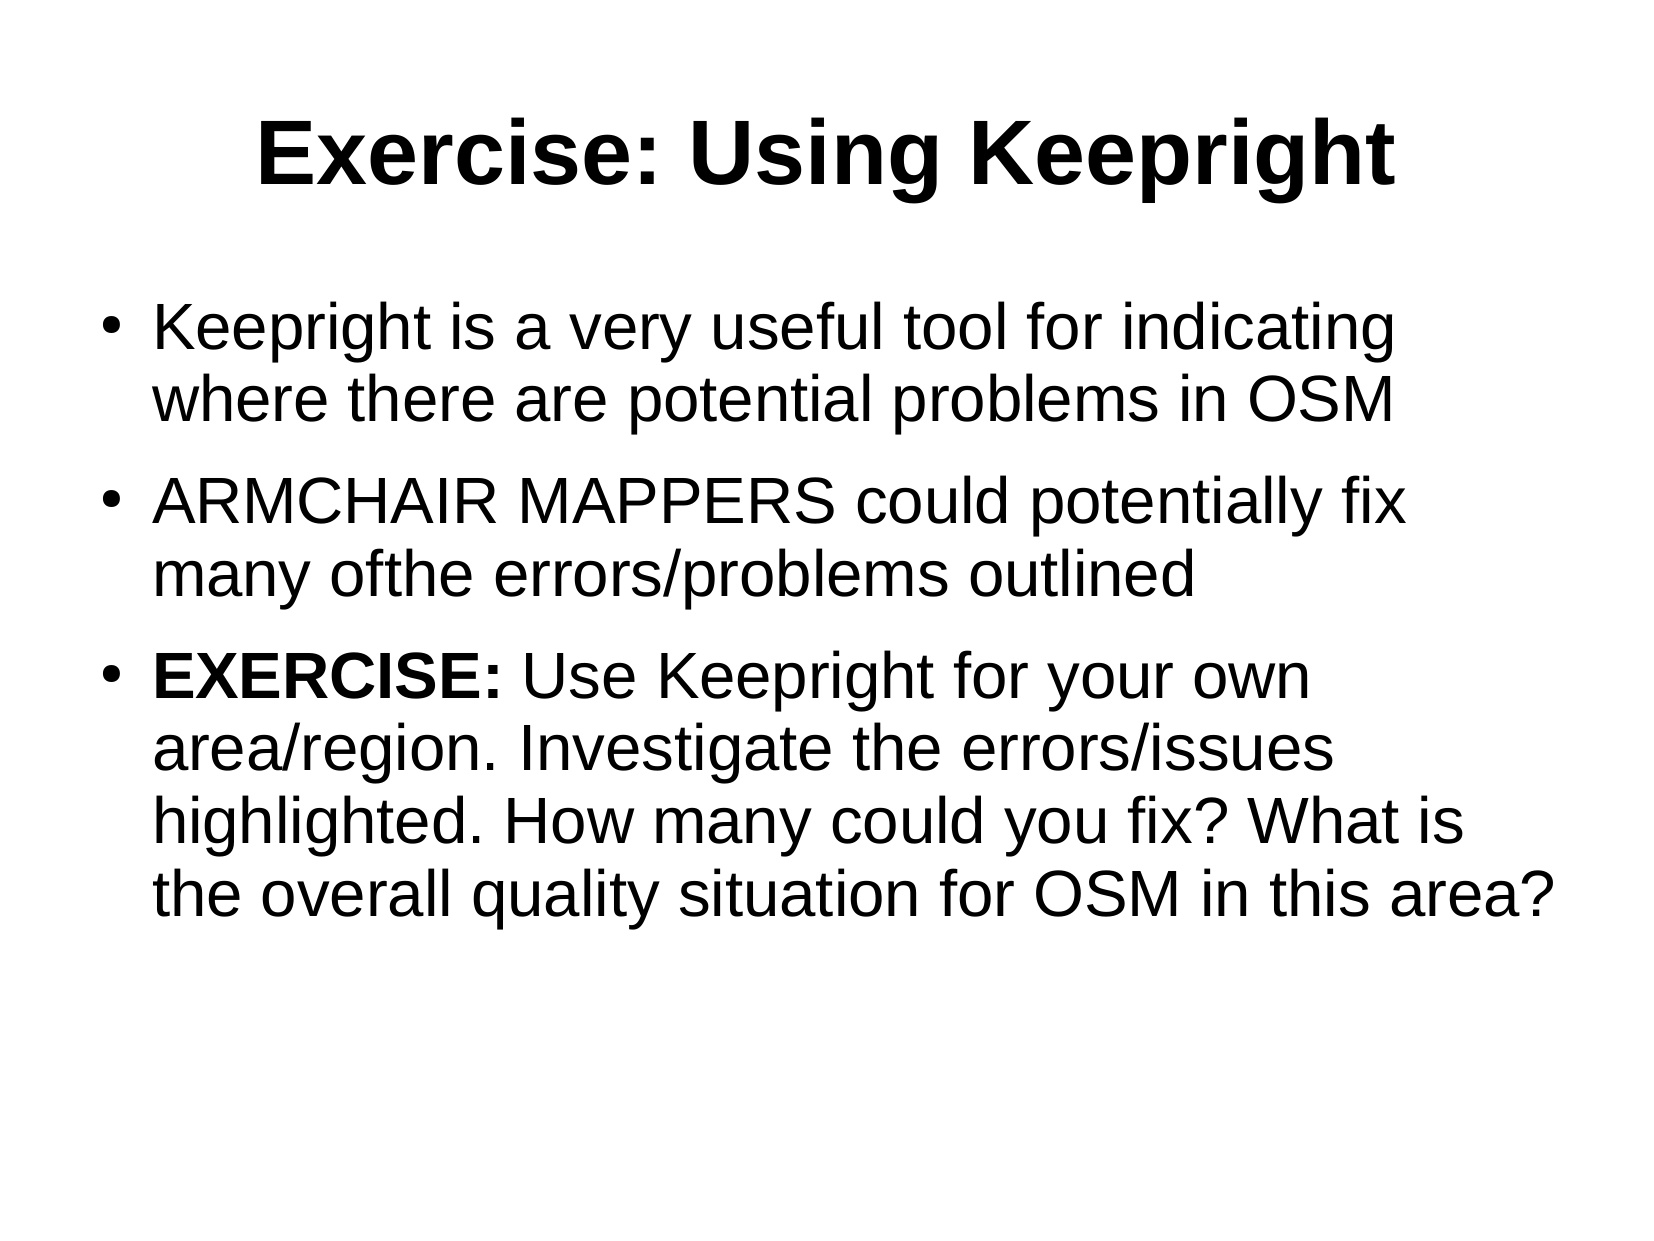

# Exercise: Using Keepright
Keepright is a very useful tool for indicating where there are potential problems in OSM
ARMCHAIR MAPPERS could potentially fix many ofthe errors/problems outlined
EXERCISE: Use Keepright for your own area/region. Investigate the errors/issues highlighted. How many could you fix? What is the overall quality situation for OSM in this area?